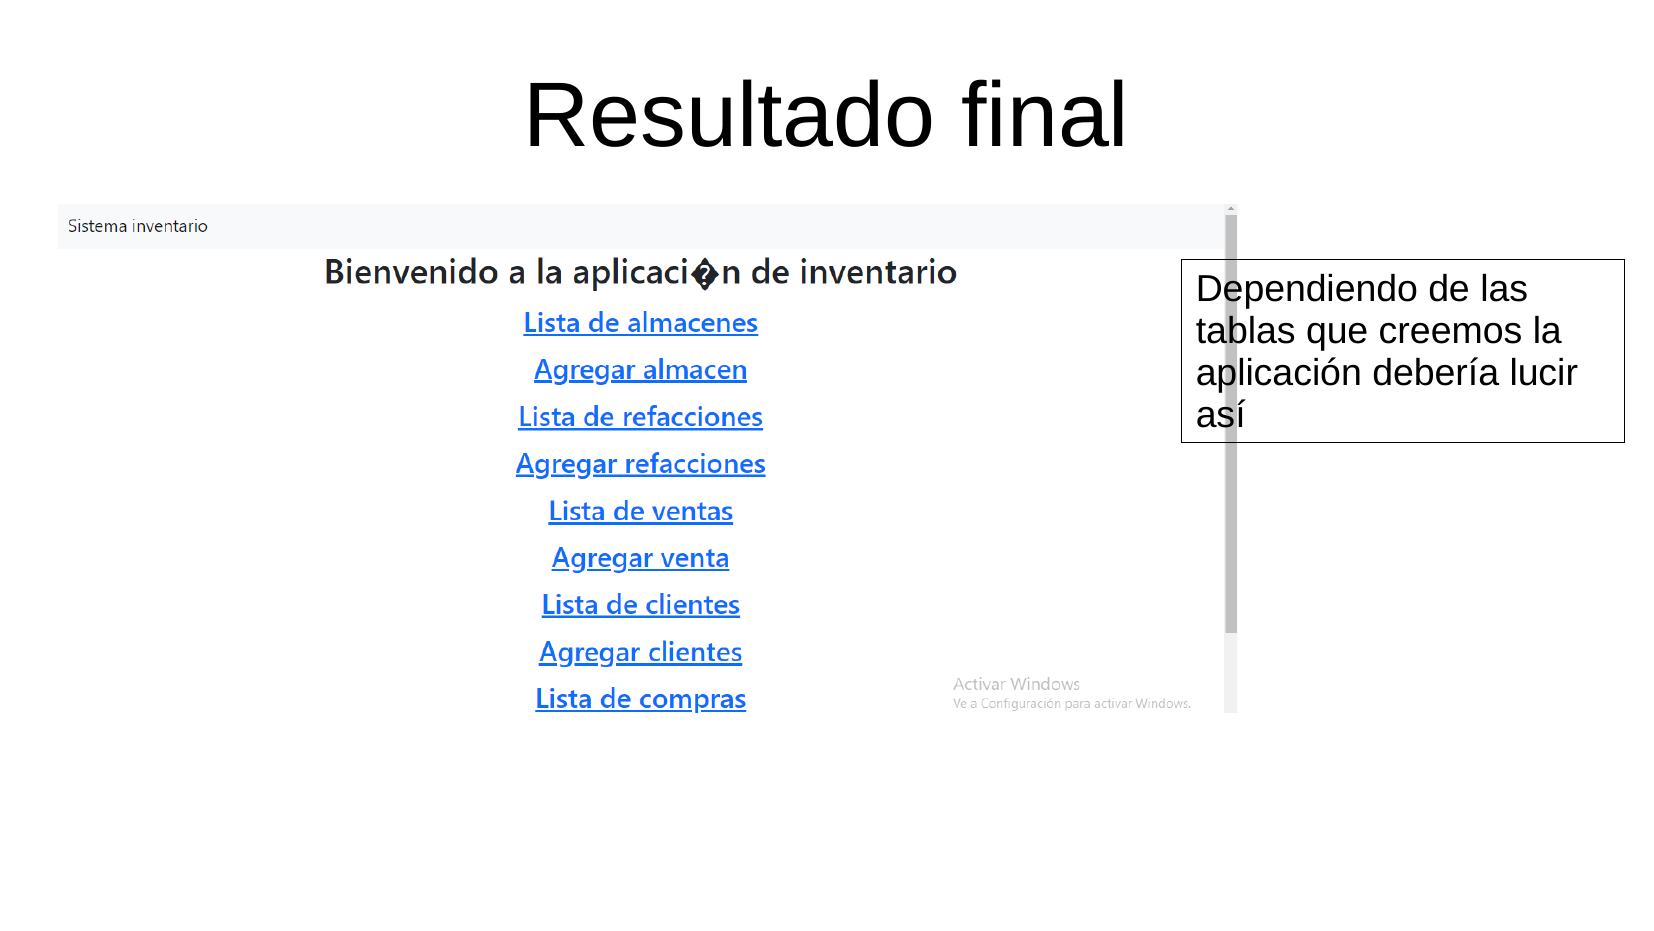

# Resultado final
Dependiendo de las tablas que creemos la aplicación debería lucir así